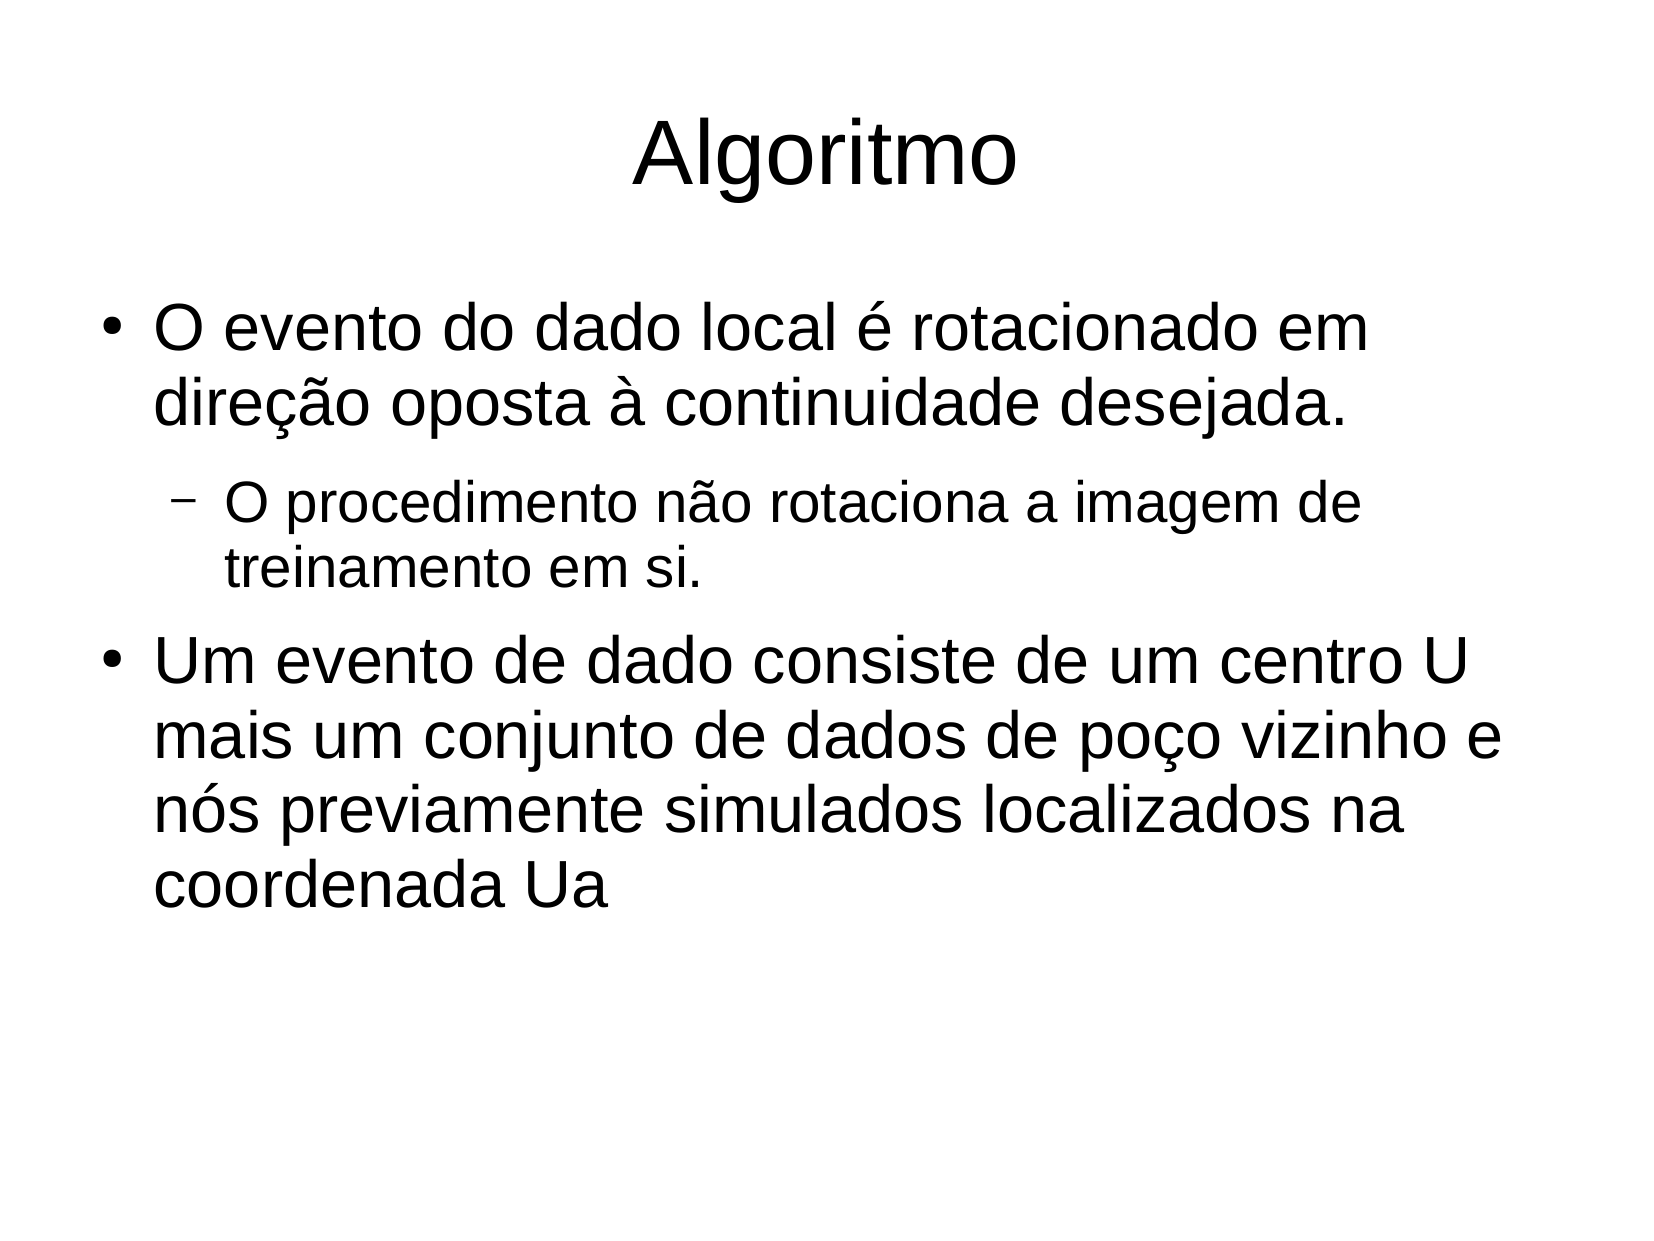

# Algoritmo
O evento do dado local é rotacionado em direção oposta à continuidade desejada.
O procedimento não rotaciona a imagem de treinamento em si.
Um evento de dado consiste de um centro U mais um conjunto de dados de poço vizinho e nós previamente simulados localizados na coordenada Ua